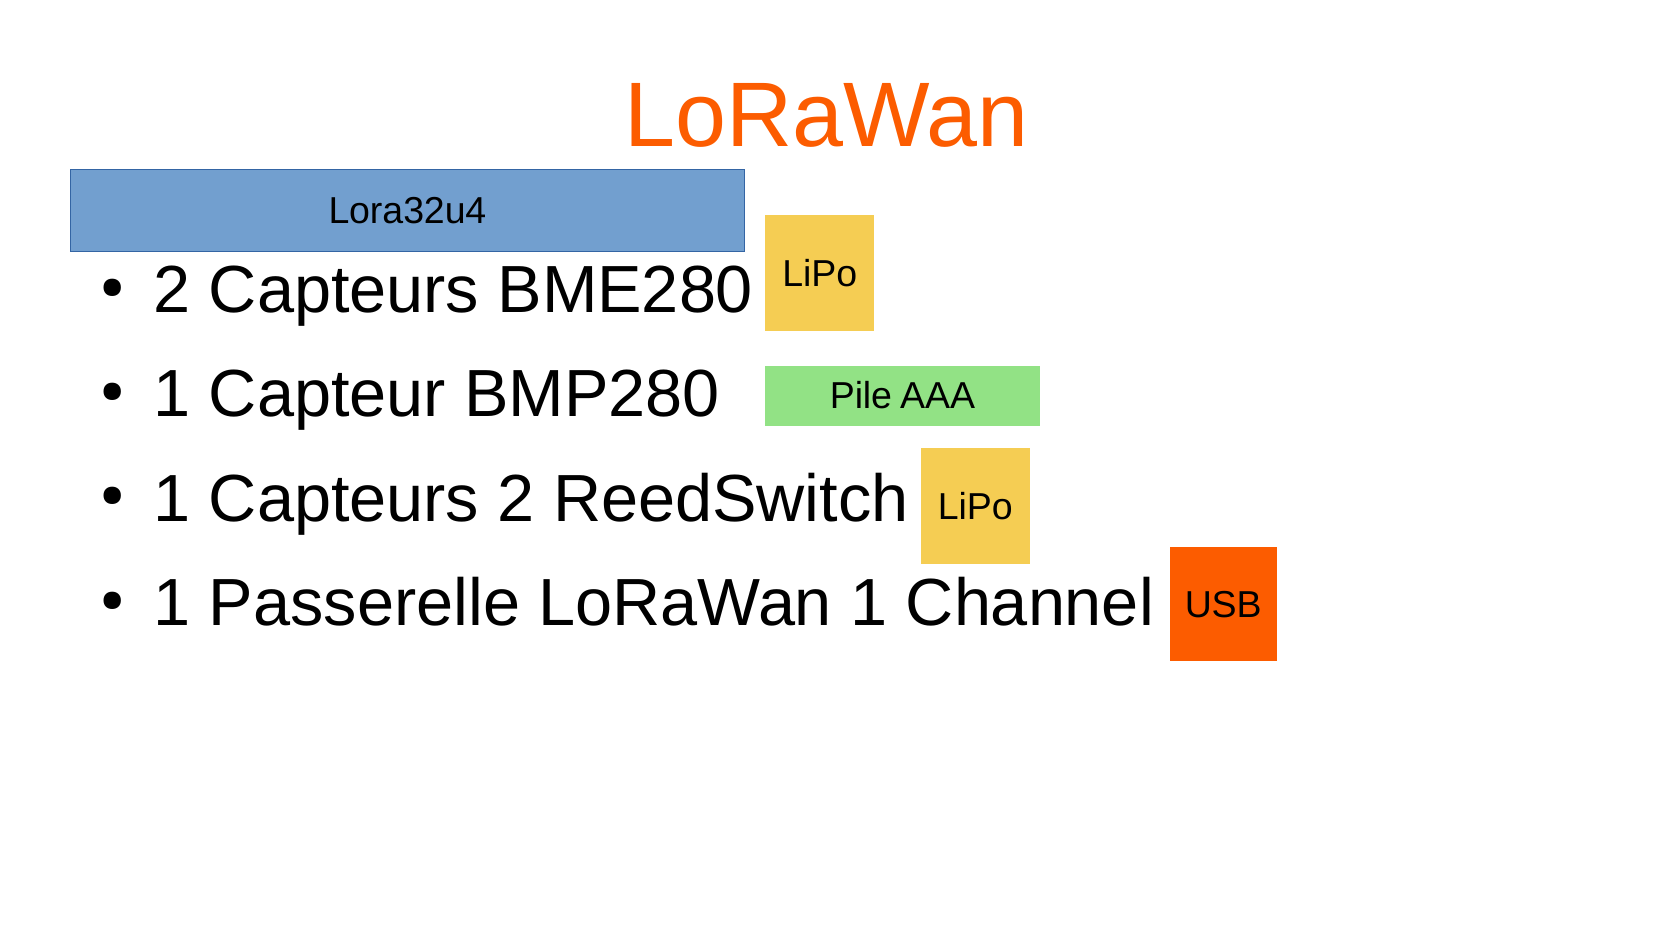

# LoRaWan
Lora32u4
LiPo
2 Capteurs BME280
1 Capteur BMP280
1 Capteurs 2 ReedSwitch
1 Passerelle LoRaWan 1 Channel
Pile AAA
LiPo
USB